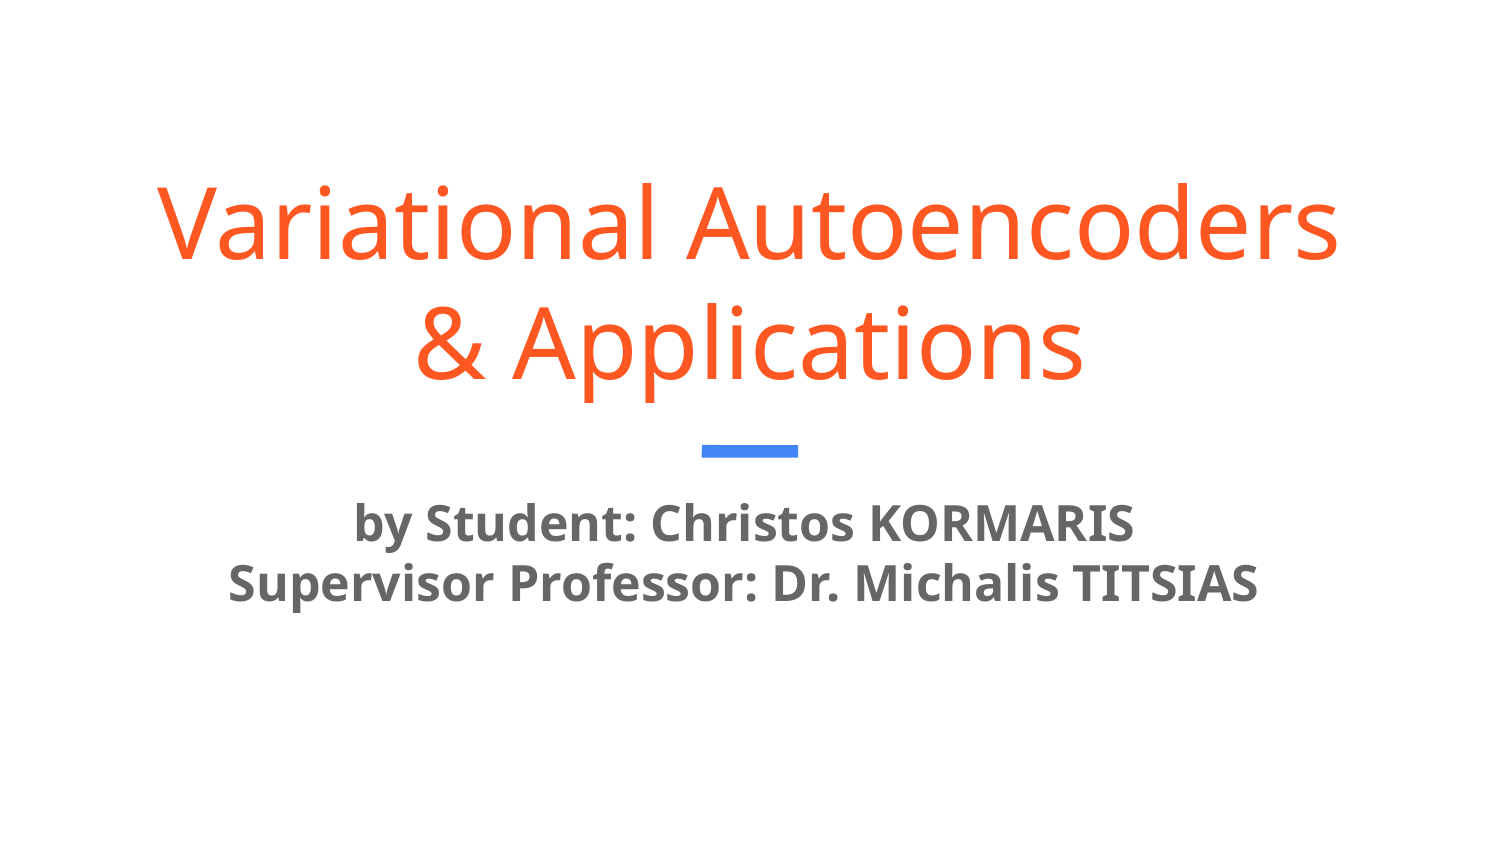

# Variational Autoencoders & Applications
by Student: Christos KORMARIS
Supervisor Professor: Dr. Michalis TITSIAS